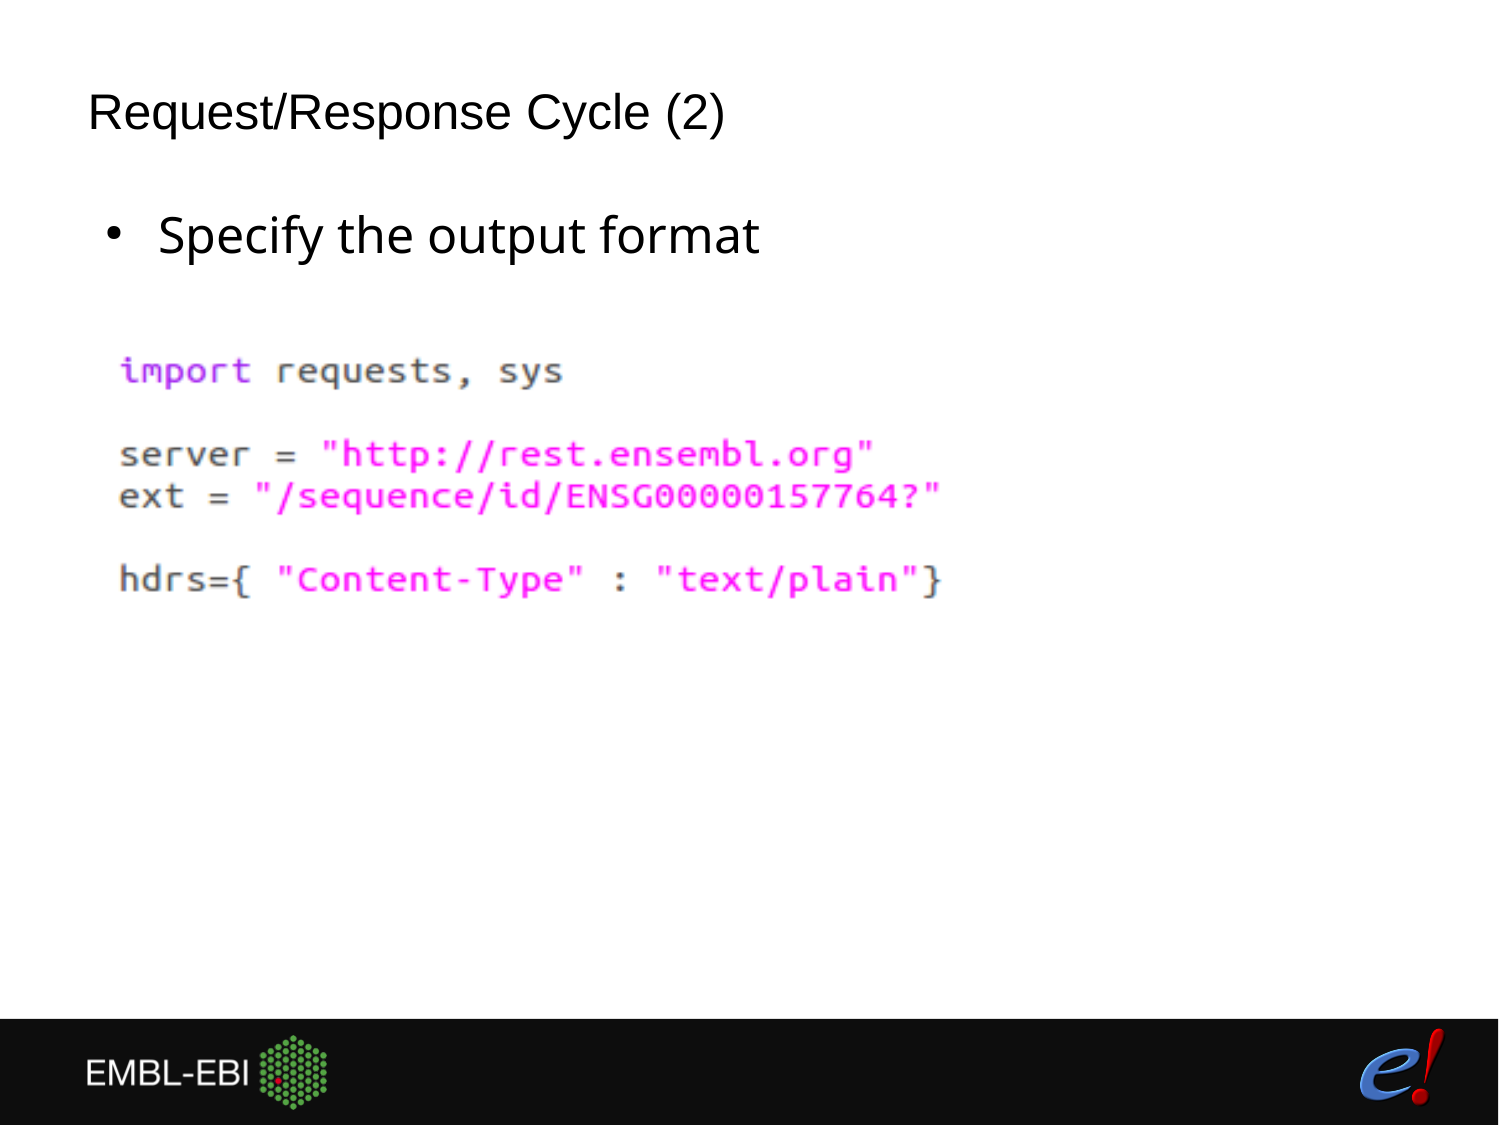

# Request/Response Cycle (2)
Specify the output format